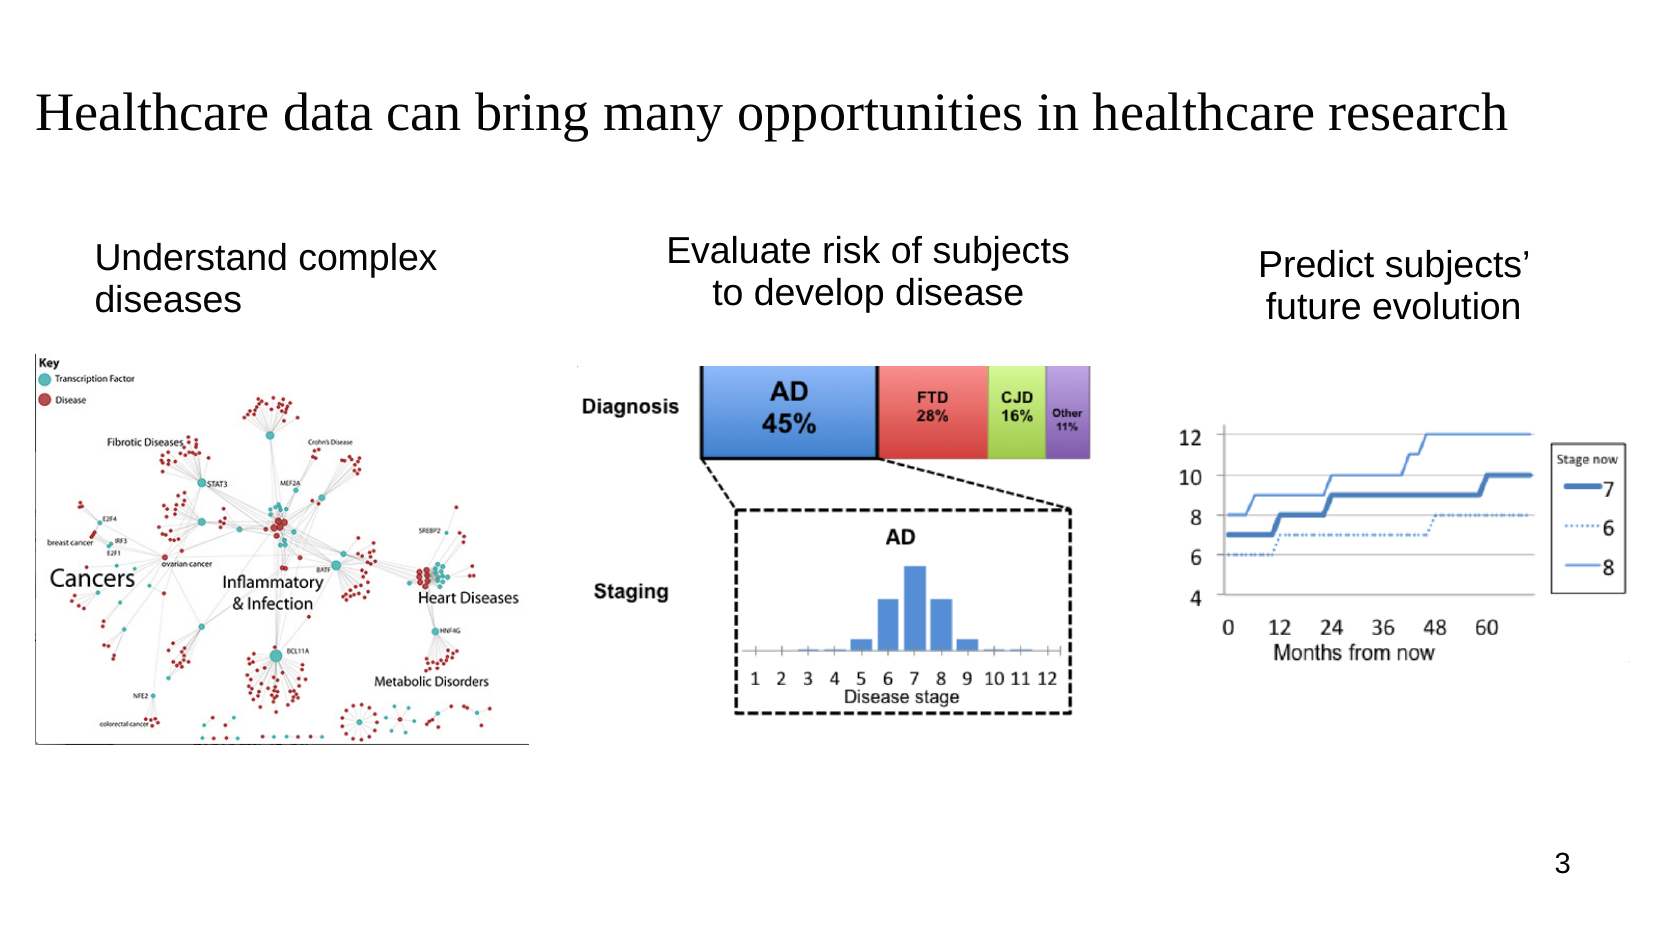

# Healthcare data can bring many opportunities in healthcare research
Evaluate risk of subjects to develop disease
Understand complex diseases
Predict subjects’ future evolution
3